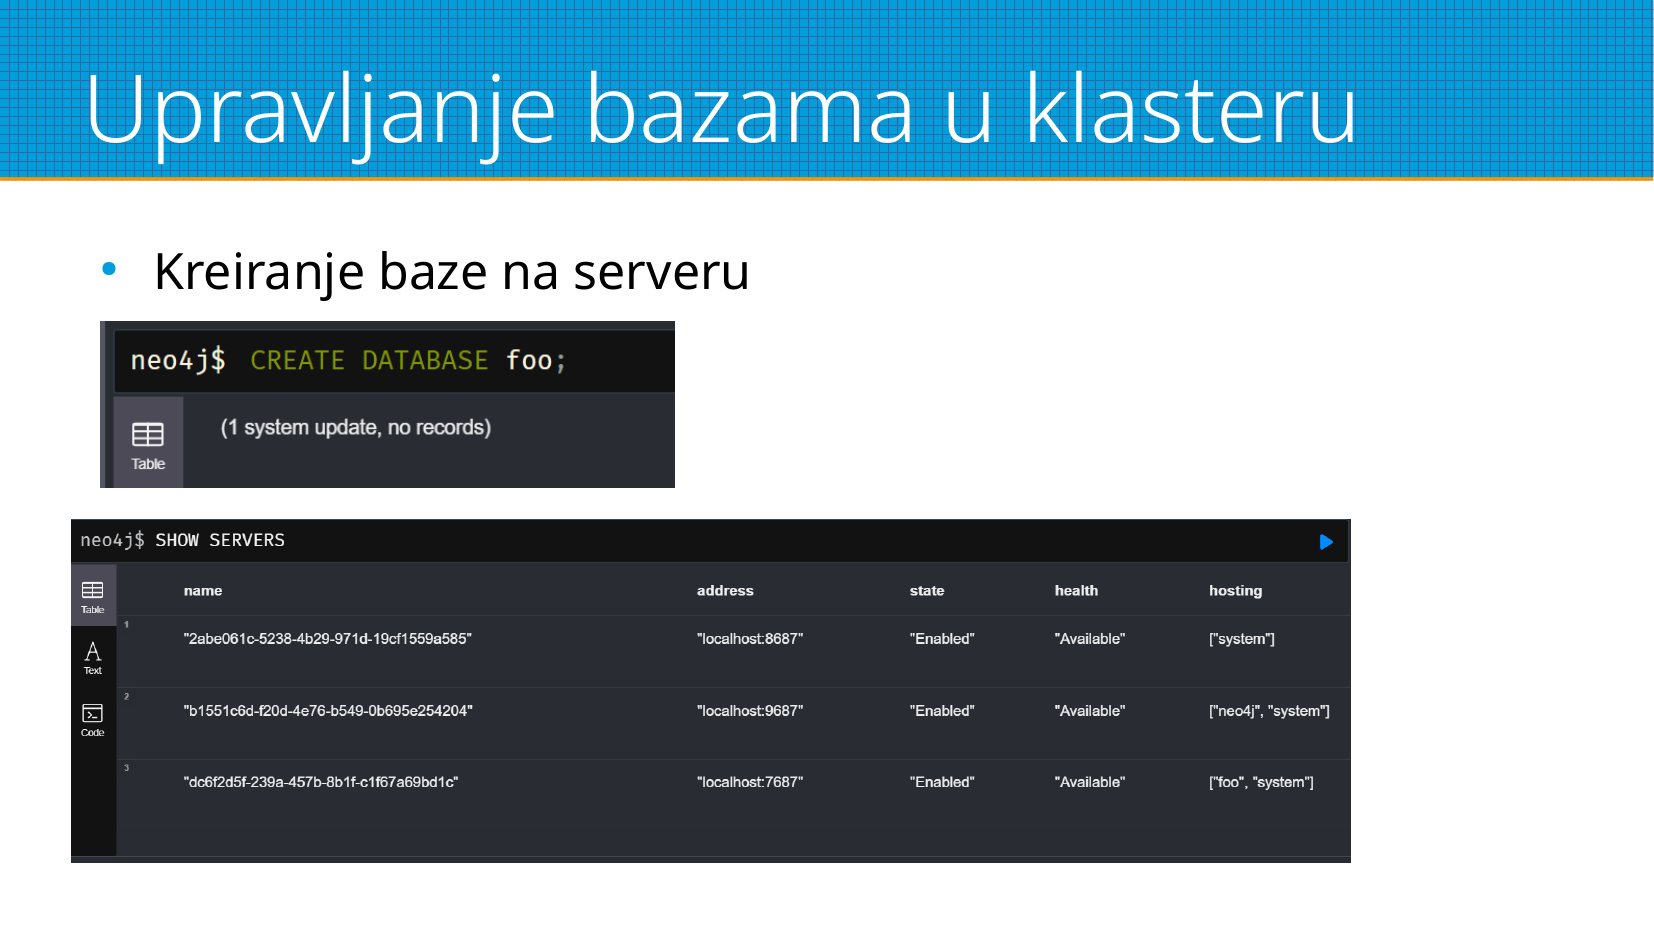

# Upravljanje bazama u klasteru
Kreiranje baze na serveru